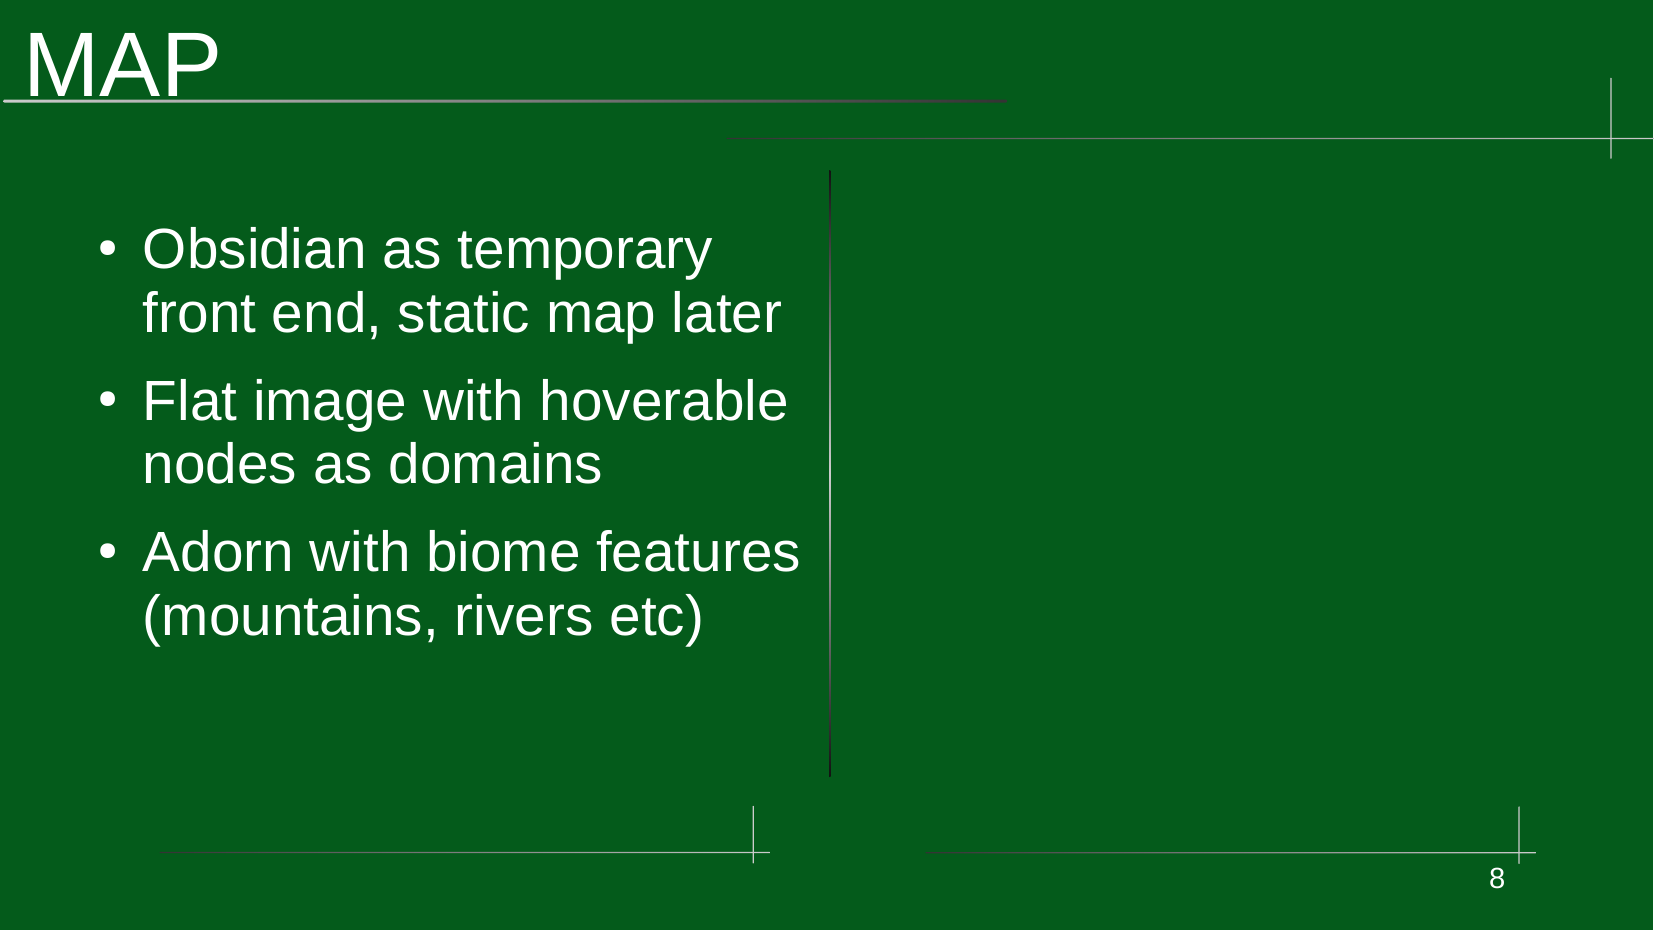

# MAP
Obsidian as temporary front end, static map later
Flat image with hoverable nodes as domains
Adorn with biome features (mountains, rivers etc)
8